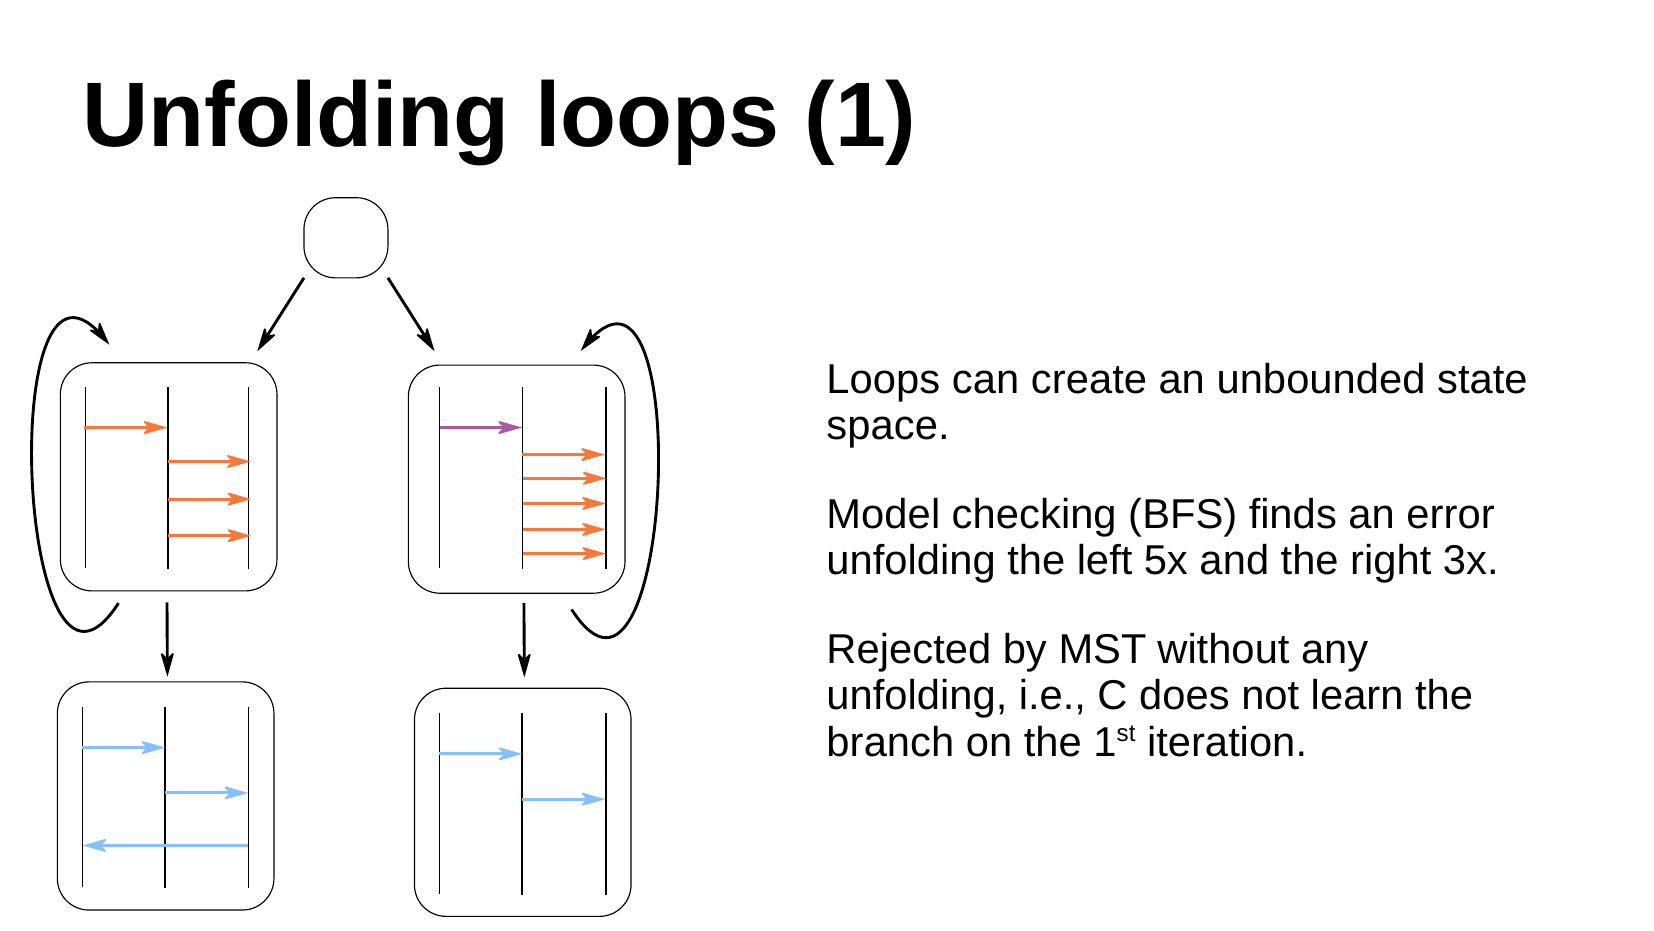

# Unfolding loops (1)
Loops can create an unbounded state space.
Model checking (BFS) finds an error unfolding the left 5x and the right 3x.
Rejected by MST without any unfolding, i.e., C does not learn the branch on the 1st iteration.